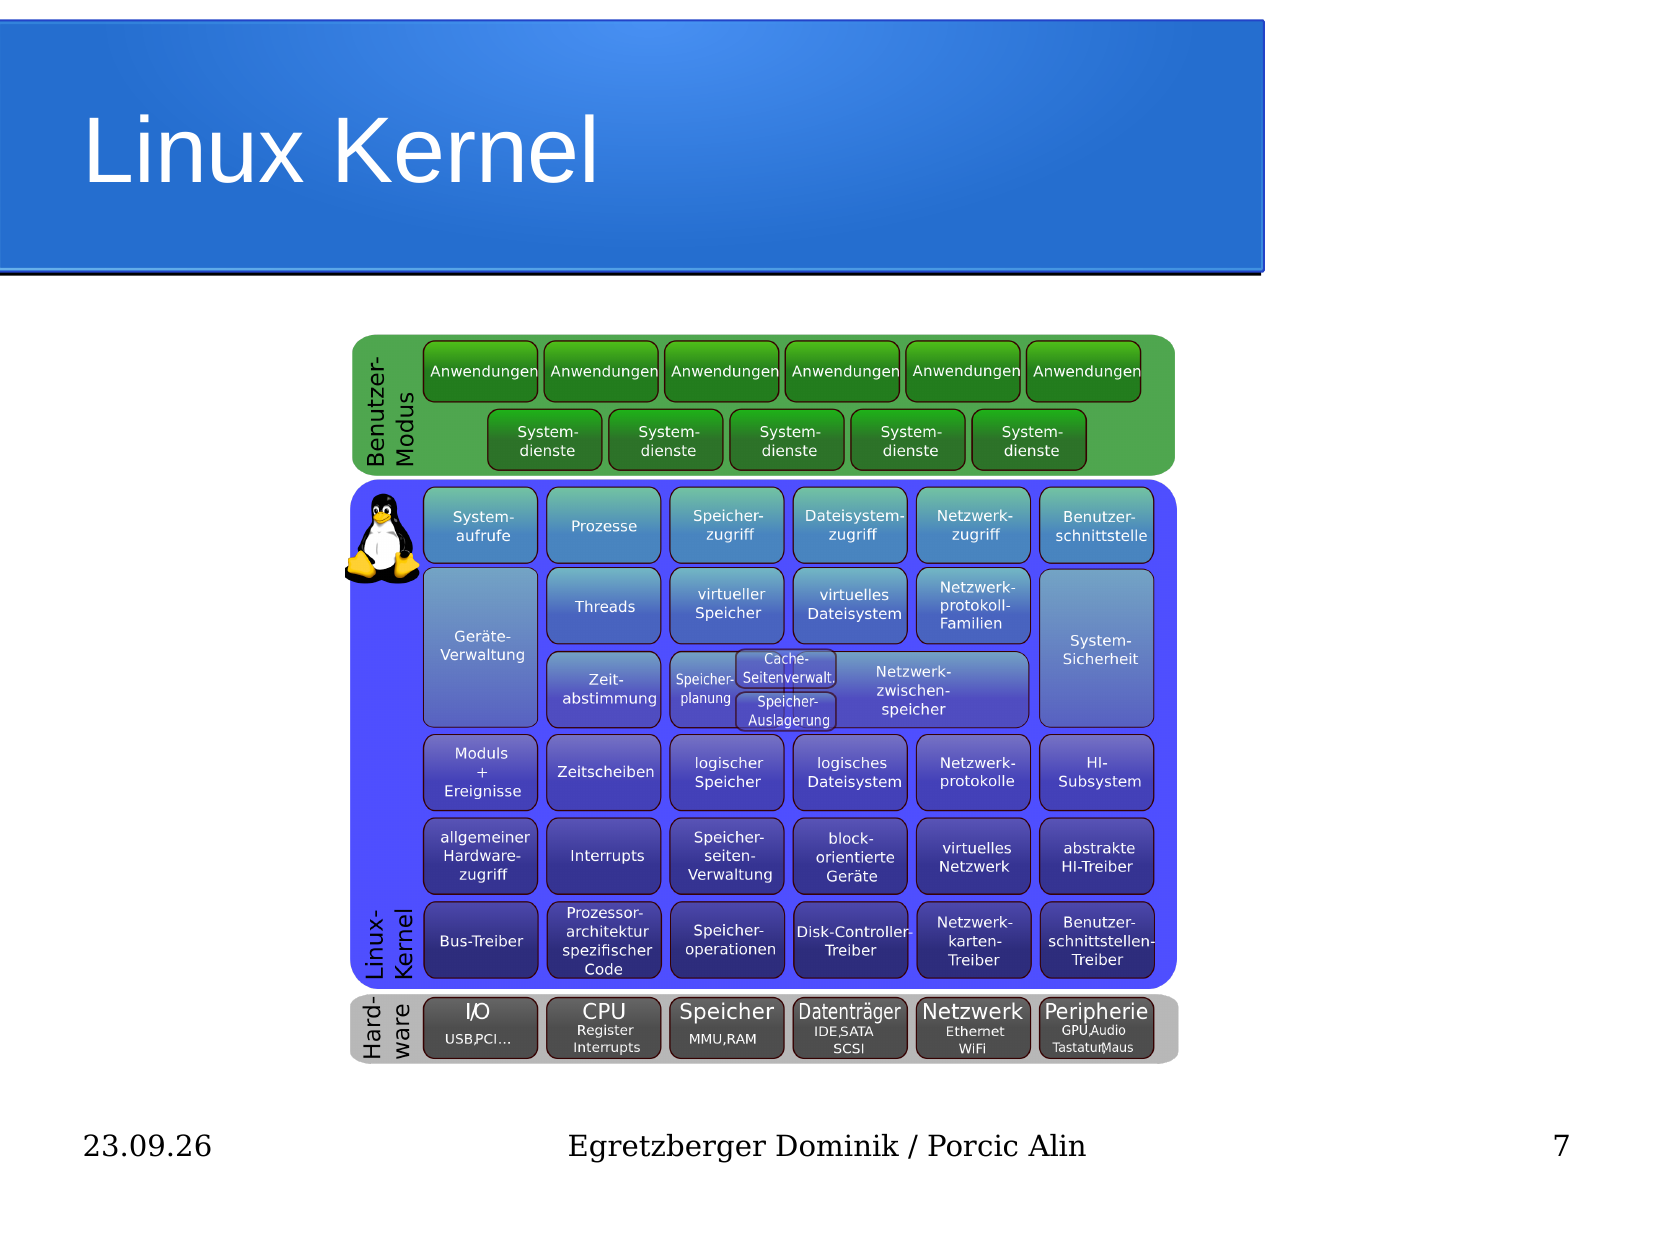

# Linux Kernel
Egretzberger Dominik / Porcic Alin
7